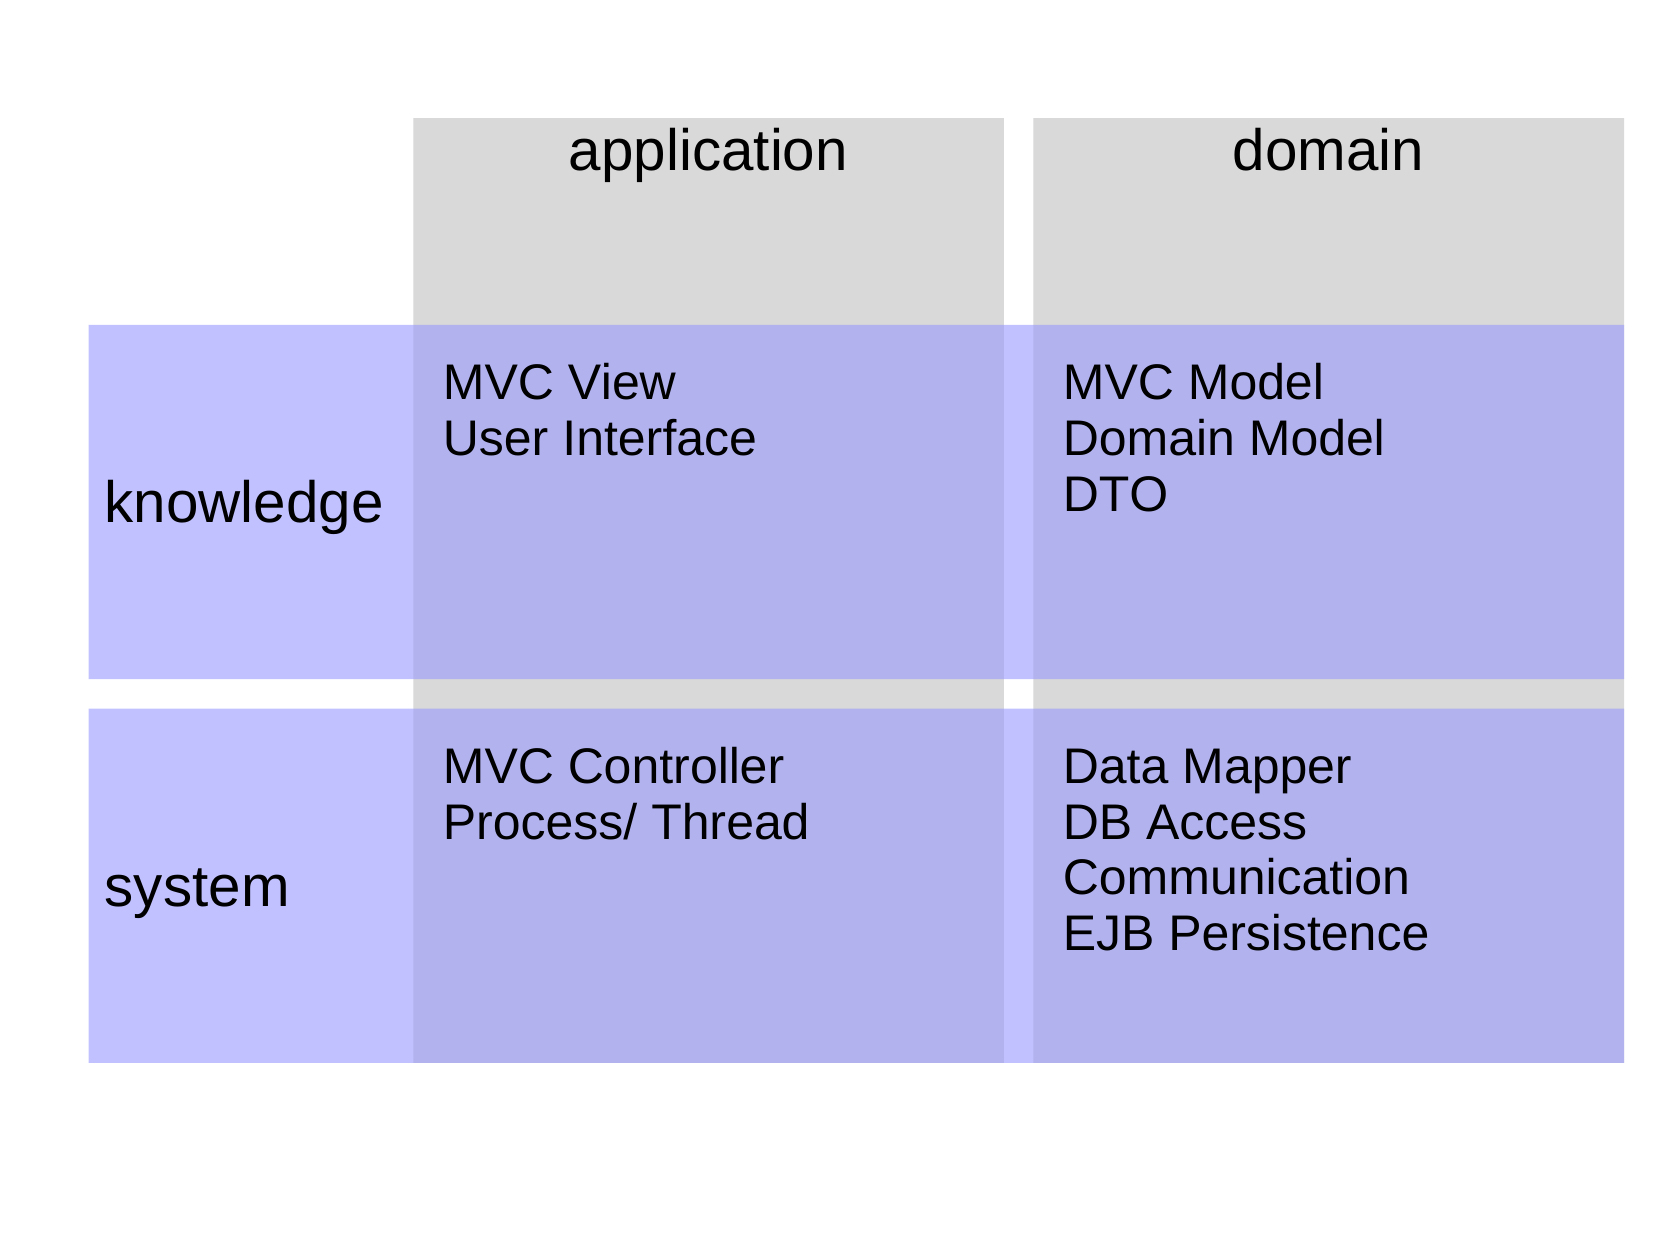

application
domain
 knowledge
 system
MVC View
User Interface
MVC Controller
Process/ Thread
MVC Model
Domain Model
DTO
Data Mapper
DB Access
Communication
EJB Persistence